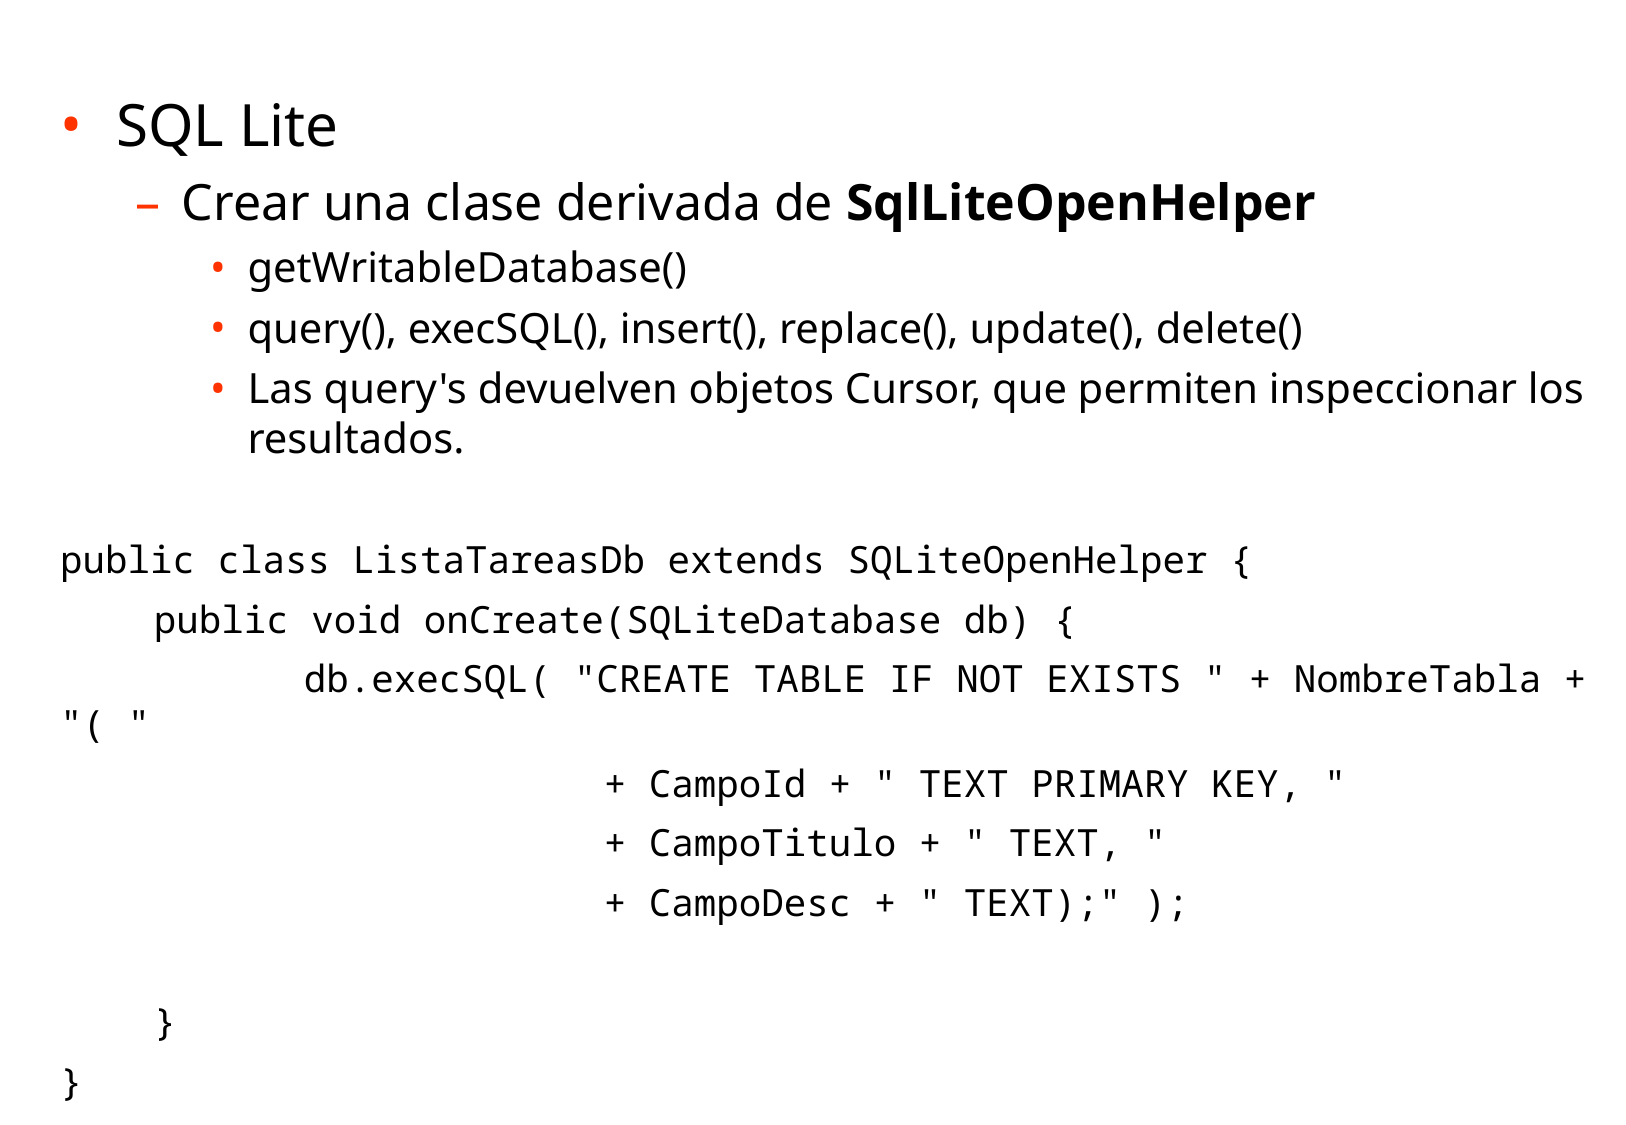

# SQL Lite
Crear una clase derivada de SqlLiteOpenHelper
getWritableDatabase()
query(), execSQL(), insert(), replace(), update(), delete()
Las query's devuelven objetos Cursor, que permiten inspeccionar los resultados.
public class ListaTareasDb extends SQLiteOpenHelper {
	public void onCreate(SQLiteDatabase db) {
		db.execSQL( "CREATE TABLE IF NOT EXISTS " + NombreTabla + "( "
				+ CampoId + " TEXT PRIMARY KEY, "
				+ CampoTitulo + " TEXT, "
				+ CampoDesc + " TEXT);" );
	}
}